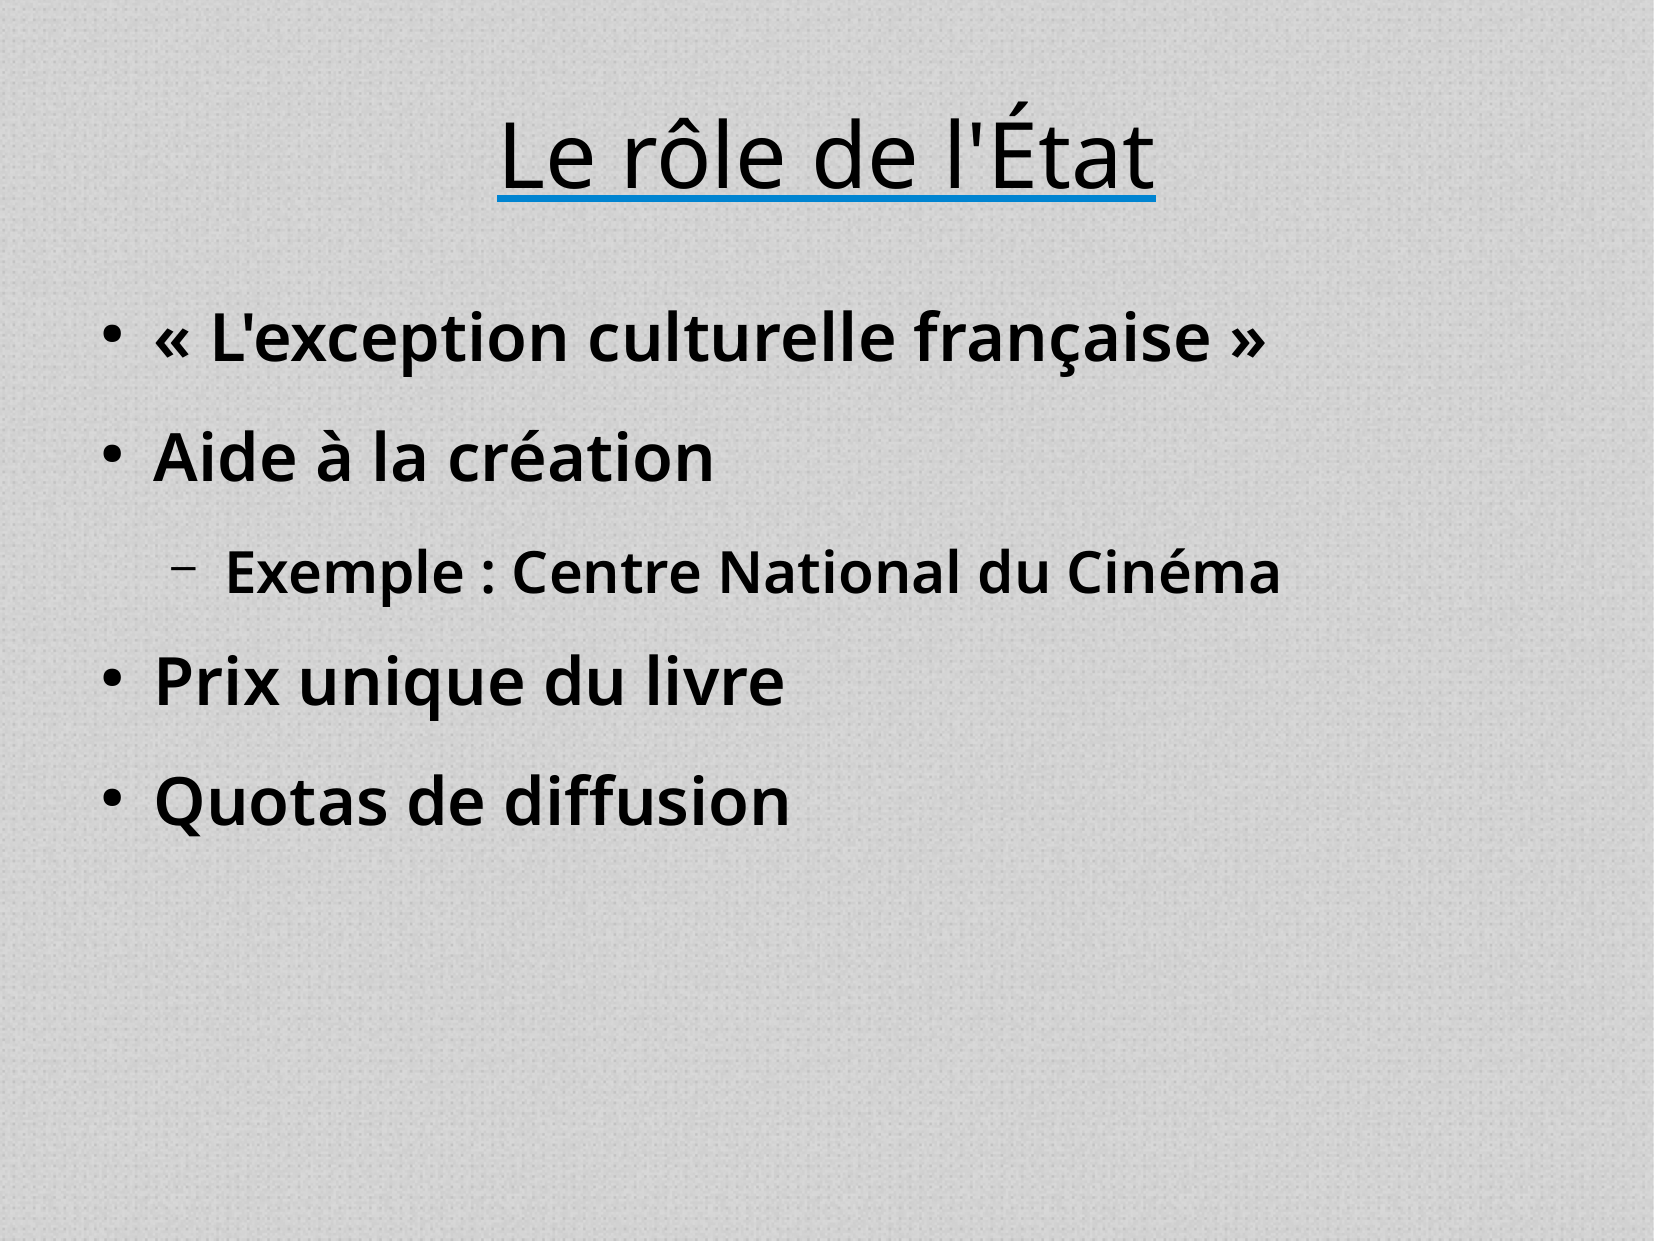

# Le rôle de l'État
« L'exception culturelle française »
Aide à la création
Exemple : Centre National du Cinéma
Prix unique du livre
Quotas de diffusion